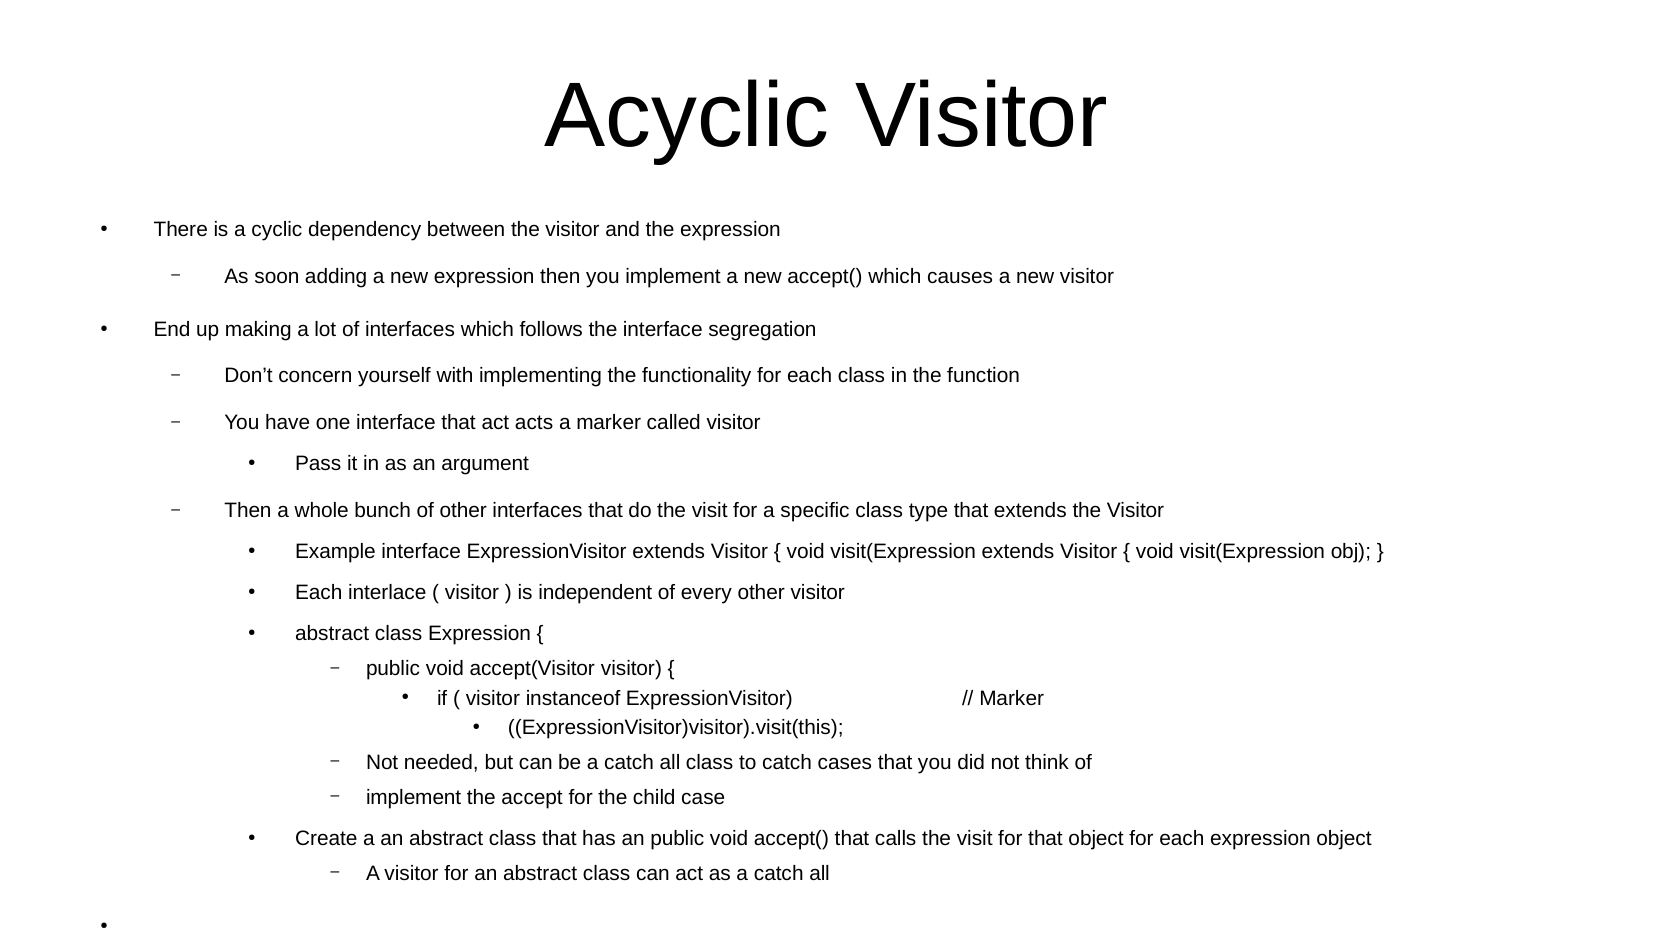

# Acyclic Visitor
There is a cyclic dependency between the visitor and the expression
As soon adding a new expression then you implement a new accept() which causes a new visitor
End up making a lot of interfaces which follows the interface segregation
Don’t concern yourself with implementing the functionality for each class in the function
You have one interface that act acts a marker called visitor
Pass it in as an argument
Then a whole bunch of other interfaces that do the visit for a specific class type that extends the Visitor
Example interface ExpressionVisitor extends Visitor { void visit(Expression extends Visitor { void visit(Expression obj); }
Each interlace ( visitor ) is independent of every other visitor
abstract class Expression {
public void accept(Visitor visitor) {
if ( visitor instanceof ExpressionVisitor) 			// Marker
((ExpressionVisitor)visitor).visit(this);
Not needed, but can be a catch all class to catch cases that you did not think of
implement the accept for the child case
Create a an abstract class that has an public void accept() that calls the visit for that object for each expression object
A visitor for an abstract class can act as a catch all